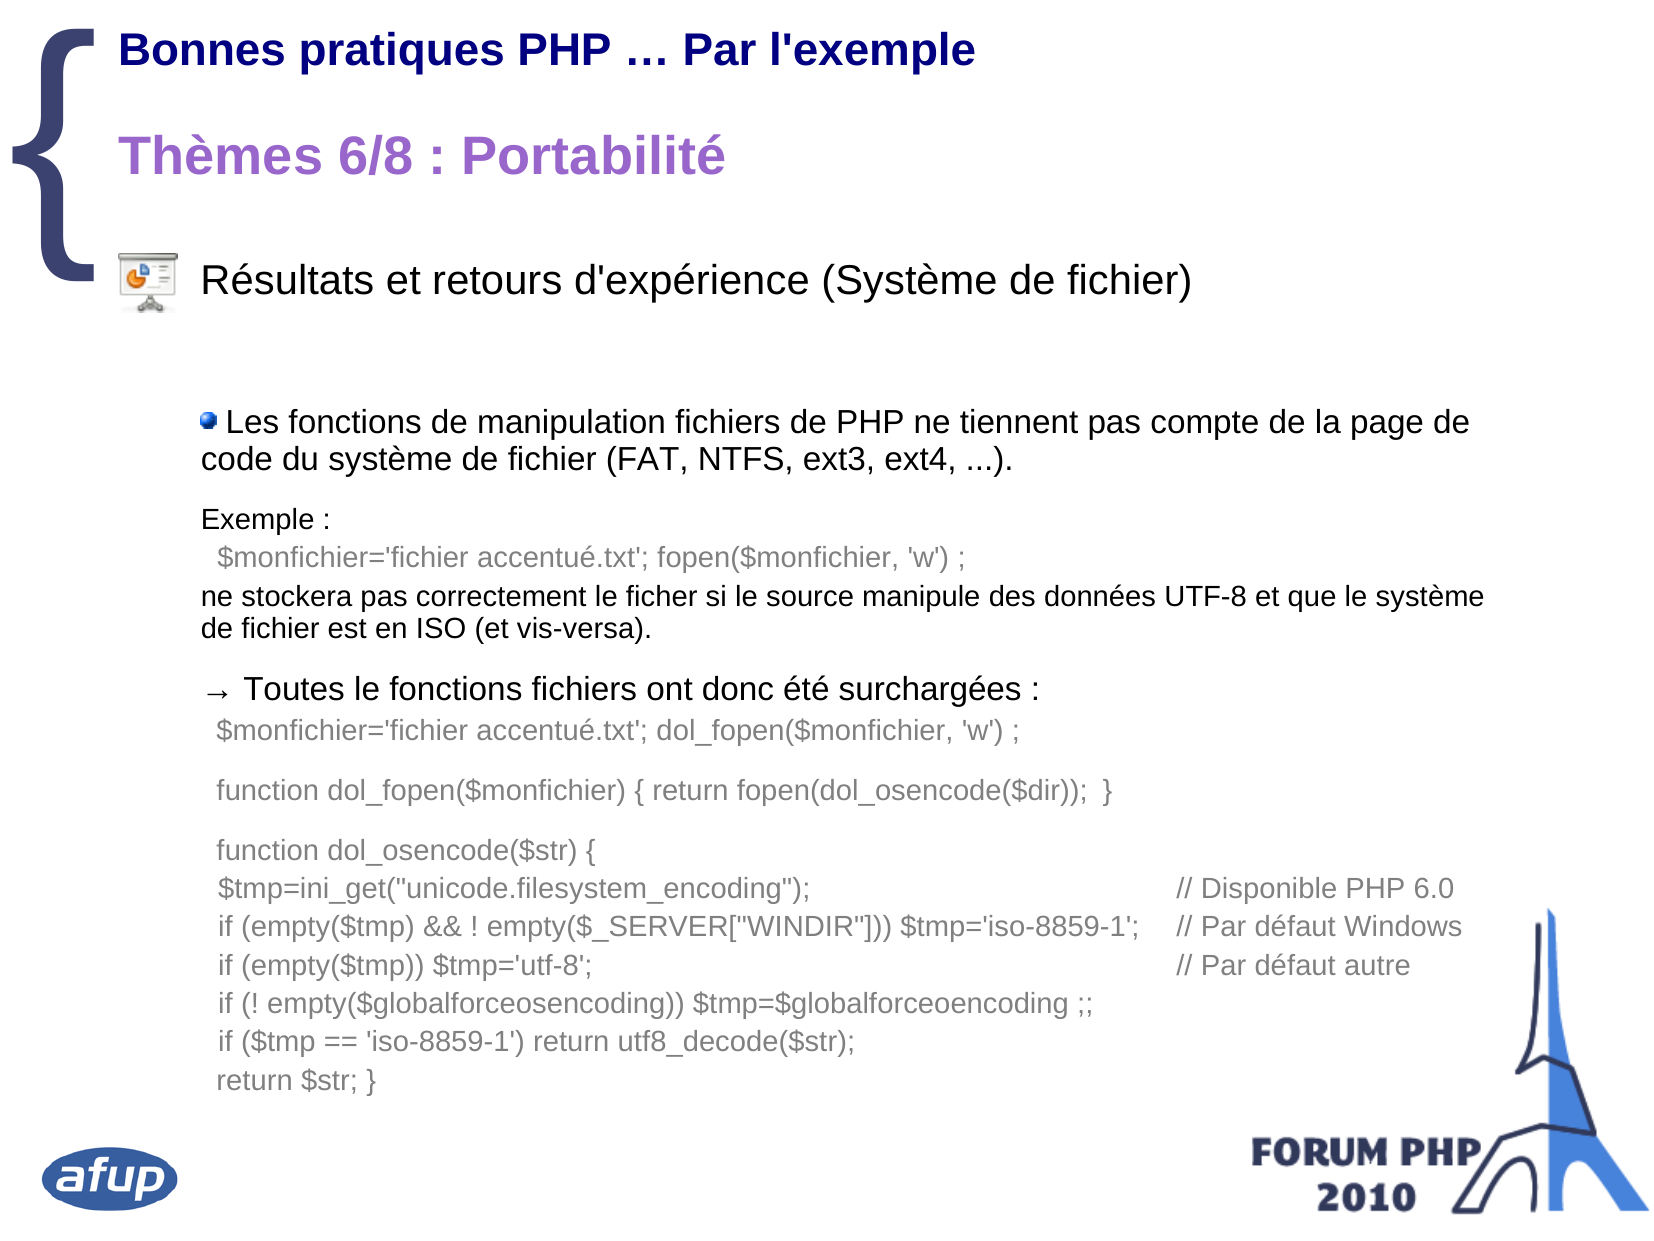

# Bonnes pratiques PHP … Par l'exemple Thèmes 6/8 : Portabilité
 Résultats et retours d'expérience (Système de fichier)
 Les fonctions de manipulation fichiers de PHP ne tiennent pas compte de la page de code du système de fichier (FAT, NTFS, ext3, ext4, ...).
Exemple :
 $monfichier='fichier accentué.txt'; fopen($monfichier, 'w') ;
ne stockera pas correctement le ficher si le source manipule des données UTF-8 et que le système de fichier est en ISO (et vis-versa).
→ Toutes le fonctions fichiers ont donc été surchargées :
$monfichier='fichier accentué.txt'; dol_fopen($monfichier, 'w') ;
function dol_fopen($monfichier) { return fopen(dol_osencode($dir)); 	}
function dol_osencode($str) {
	$tmp=ini_get("unicode.filesystem_encoding");					// Disponible PHP 6.0
	if (empty($tmp) && ! empty($_SERVER["WINDIR"])) $tmp='iso-8859-1';	// Par défaut Windows
	if (empty($tmp)) $tmp='utf-8';								// Par défaut autre
	if (! empty($globalforceosencoding)) $tmp=$globalforceoencoding ;;
	if ($tmp == 'iso-8859-1') return utf8_decode($str);
return $str; }